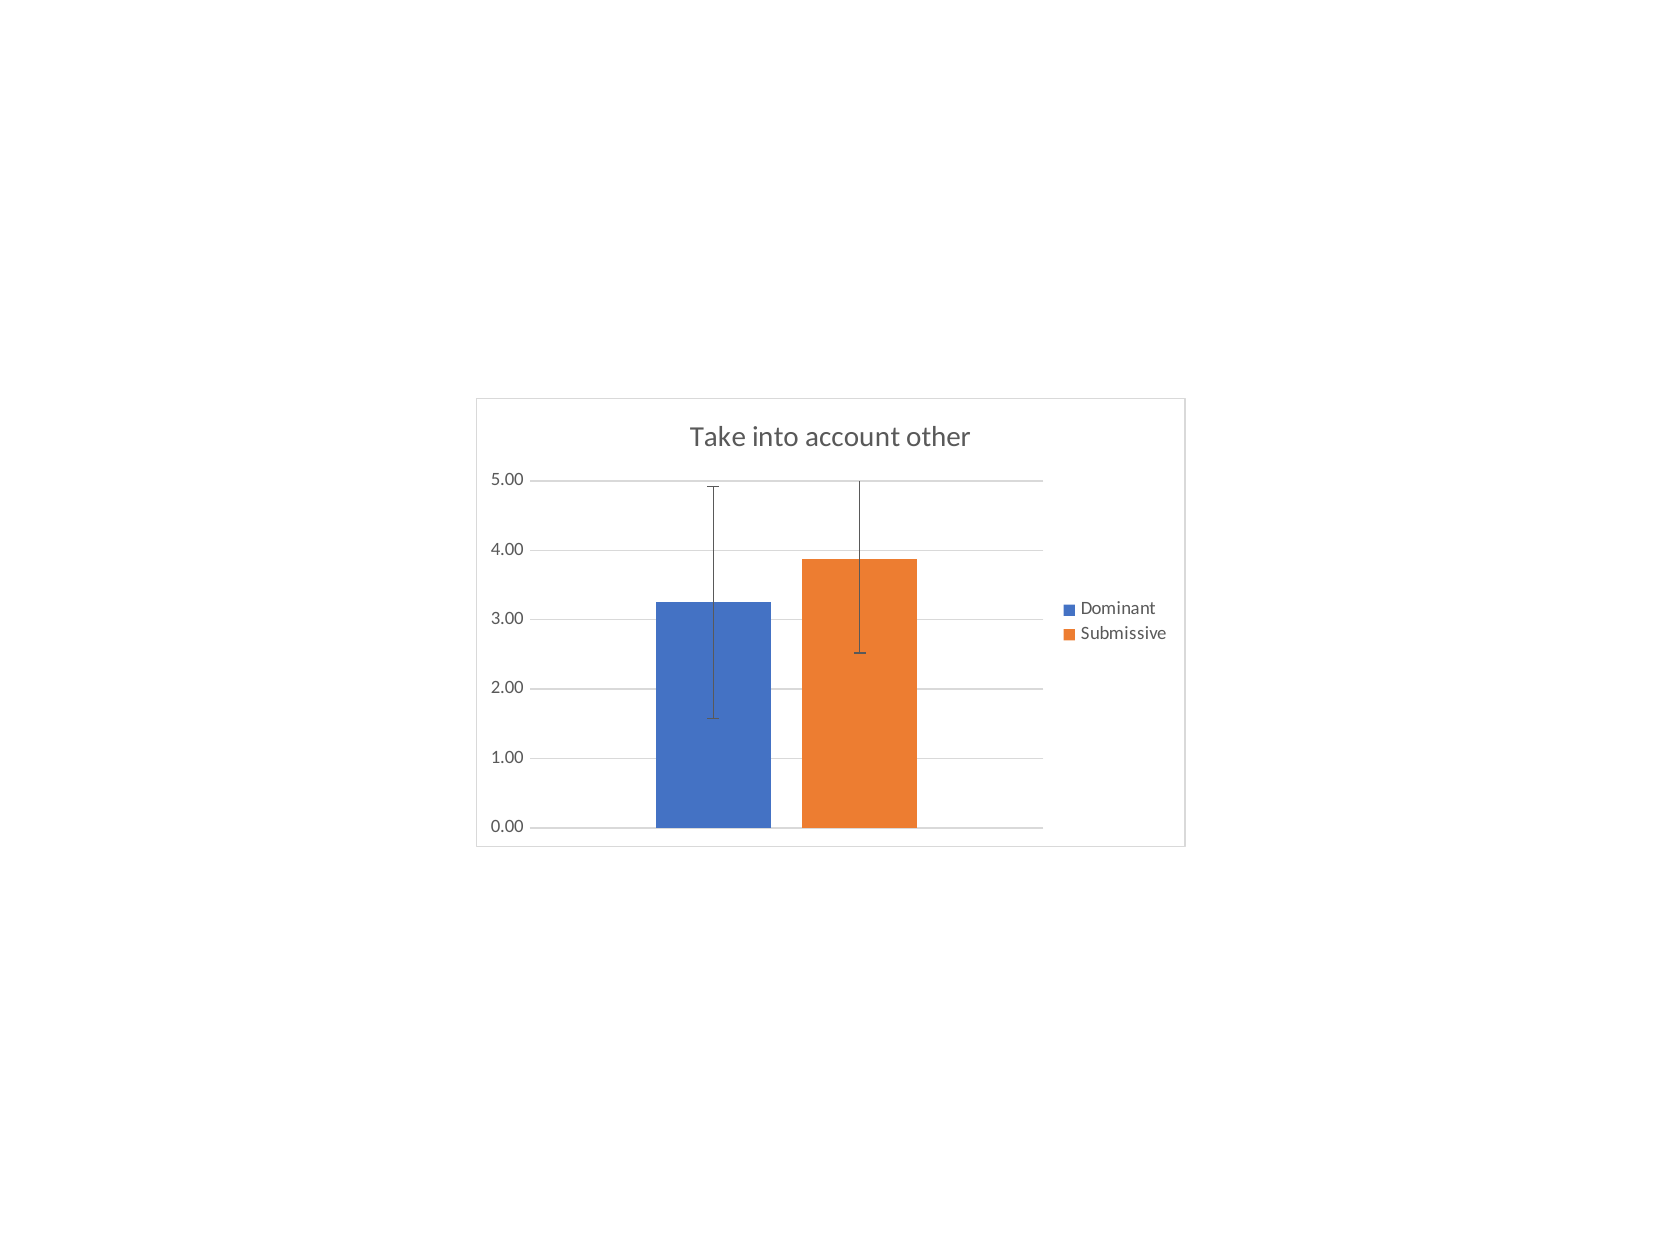

### Chart: Take into account other
| Category | Dominant | Submissive |
|---|---|---|
| None | 3.25 | 3.875 |